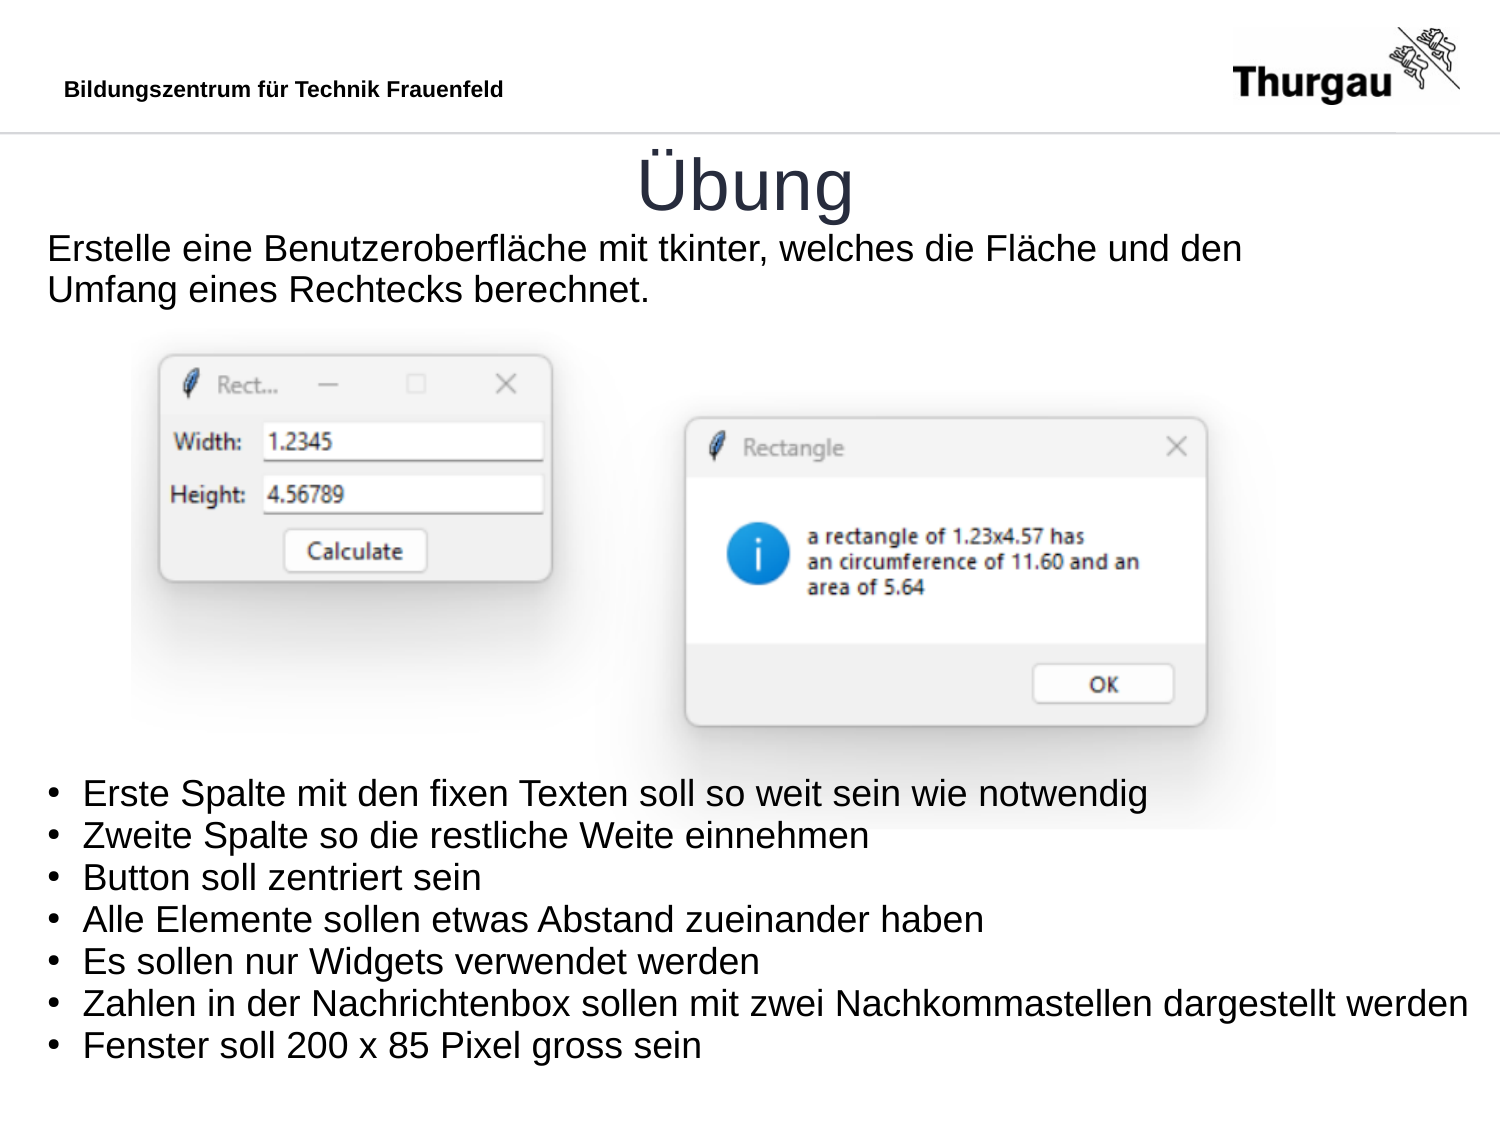

Bildungszentrum für Technik Frauenfeld
Übung
Erstelle eine Benutzeroberfläche mit tkinter, welches die Fläche und den
Umfang eines Rechtecks berechnet.
Erste Spalte mit den fixen Texten soll so weit sein wie notwendig
Zweite Spalte so die restliche Weite einnehmen
Button soll zentriert sein
Alle Elemente sollen etwas Abstand zueinander haben
Es sollen nur Widgets verwendet werden
Zahlen in der Nachrichtenbox sollen mit zwei Nachkommastellen dargestellt werden
Fenster soll 200 x 85 Pixel gross sein